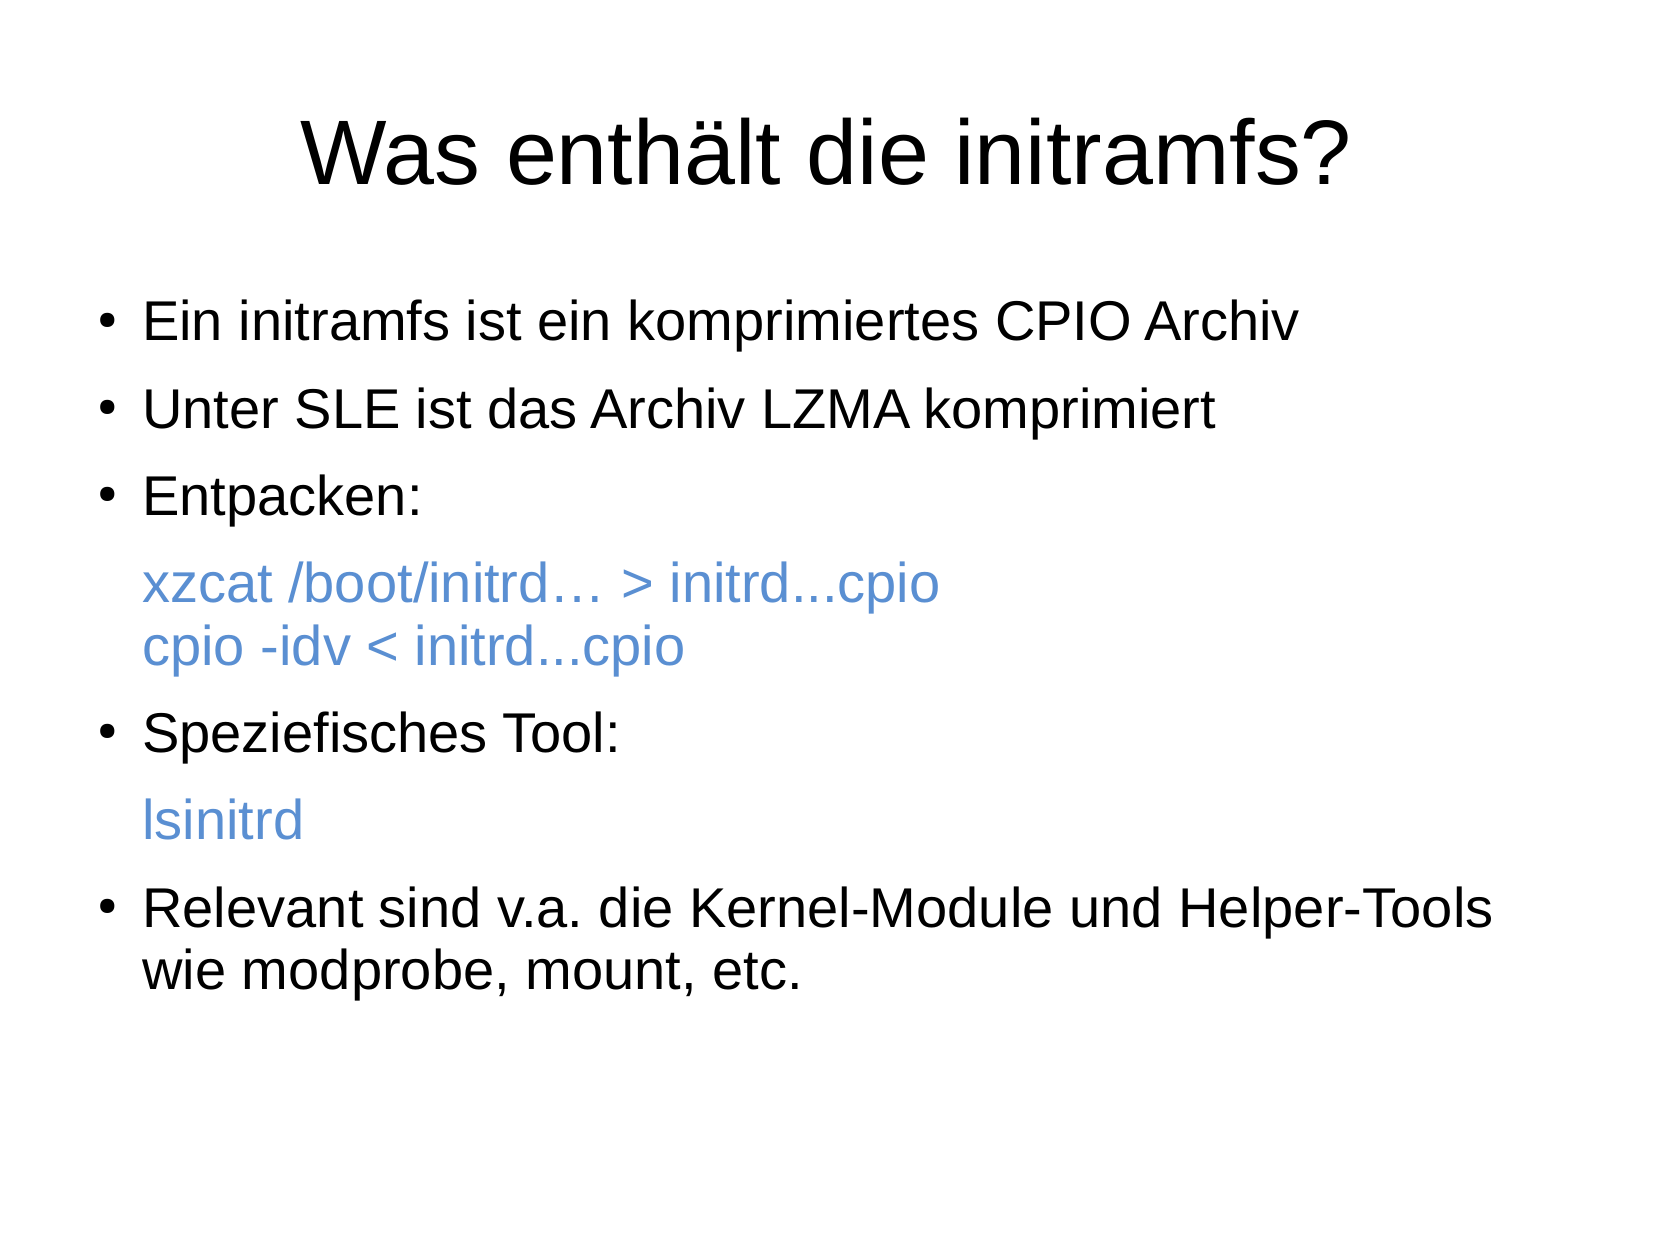

# Was enthält die initramfs?
Ein initramfs ist ein komprimiertes CPIO Archiv
Unter SLE ist das Archiv LZMA komprimiert
Entpacken:
xzcat /boot/initrd… > initrd...cpio
cpio -idv < initrd...cpio
Speziefisches Tool:
lsinitrd
Relevant sind v.a. die Kernel-Module und Helper-Tools wie modprobe, mount, etc.